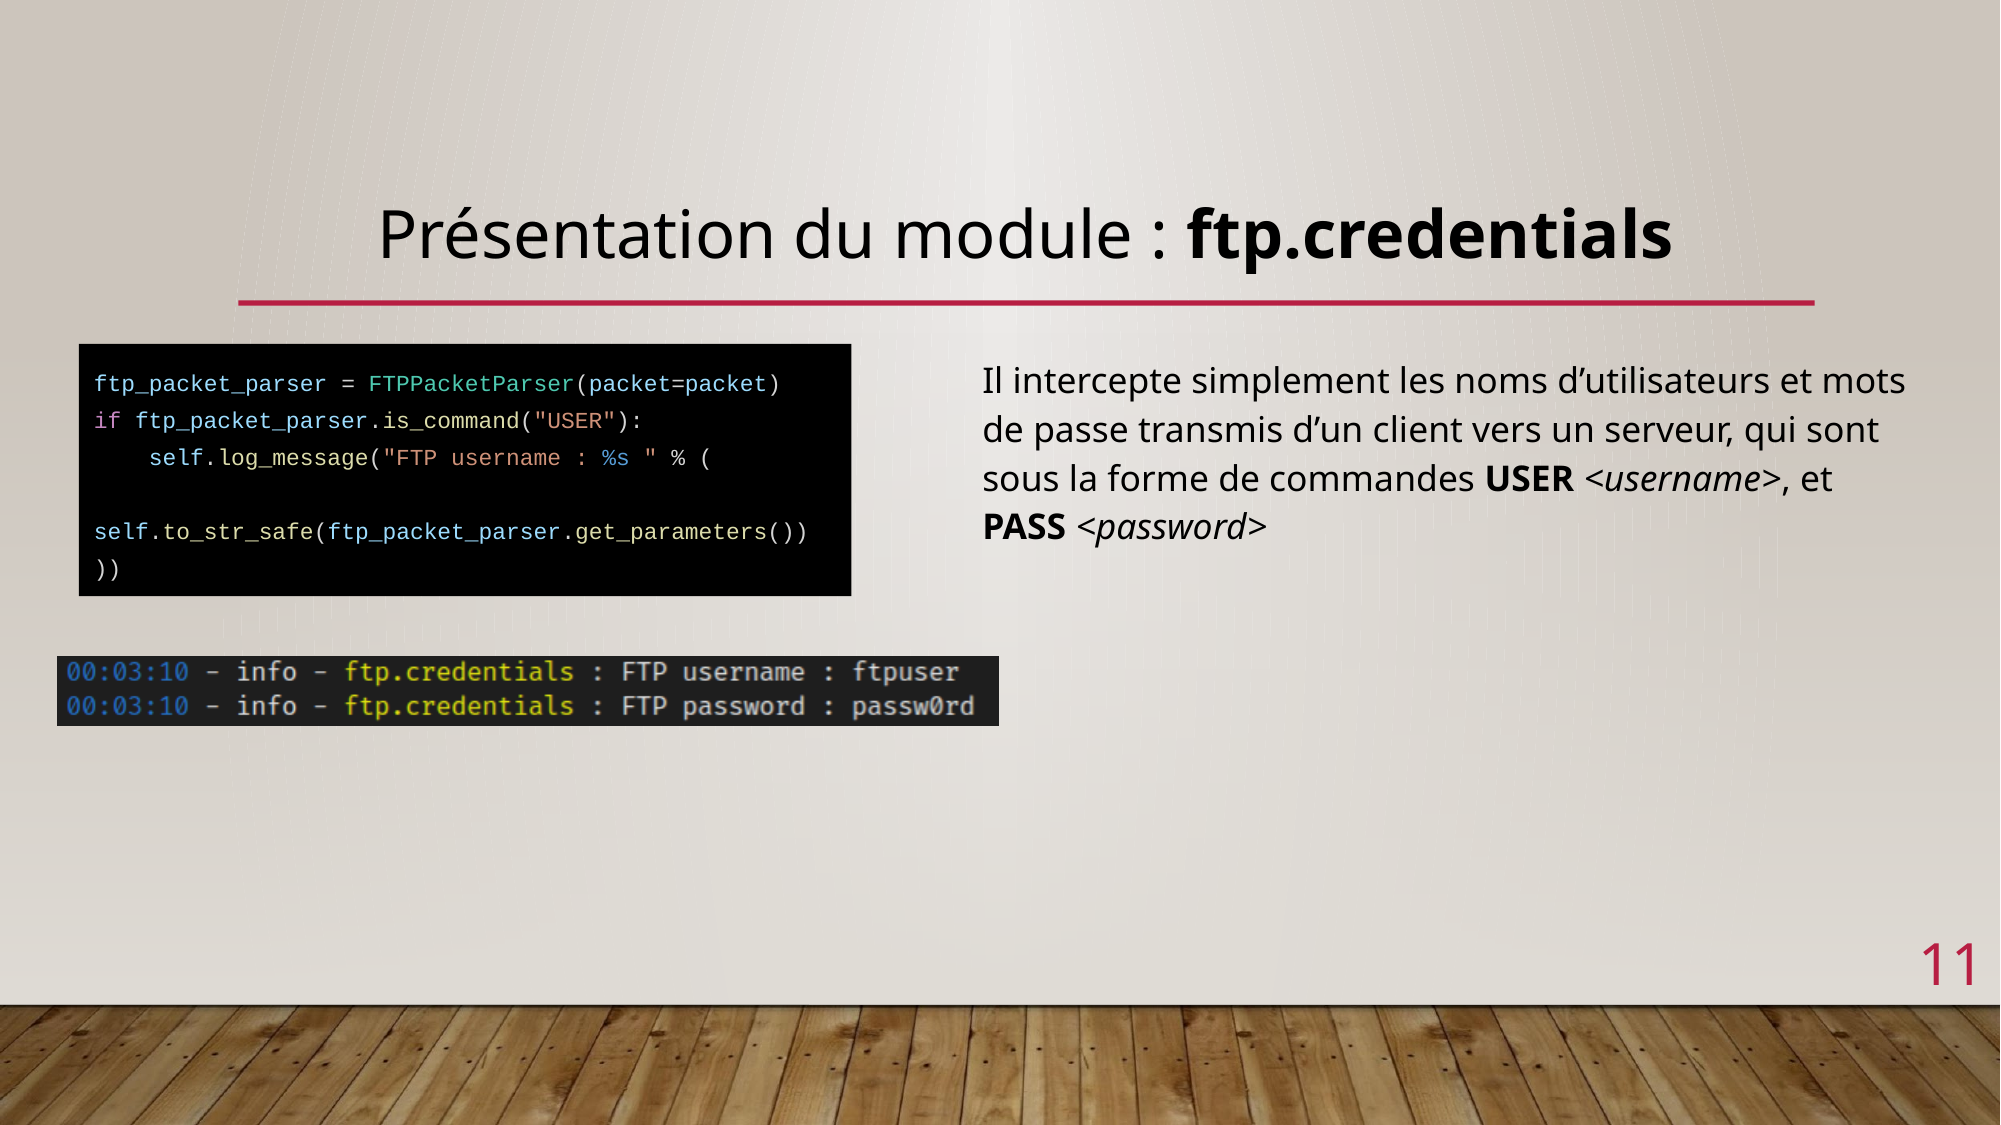

# Présentation du module : ftp.credentials
ftp_packet_parser = FTPPacketParser(packet=packet)
if ftp_packet_parser.is_command("USER"):
 self.log_message("FTP username : %s " % (
 self.to_str_safe(ftp_packet_parser.get_parameters())
))
Il intercepte simplement les noms d’utilisateurs et mots de passe transmis d’un client vers un serveur, qui sont sous la forme de commandes USER <username>, et PASS <password>